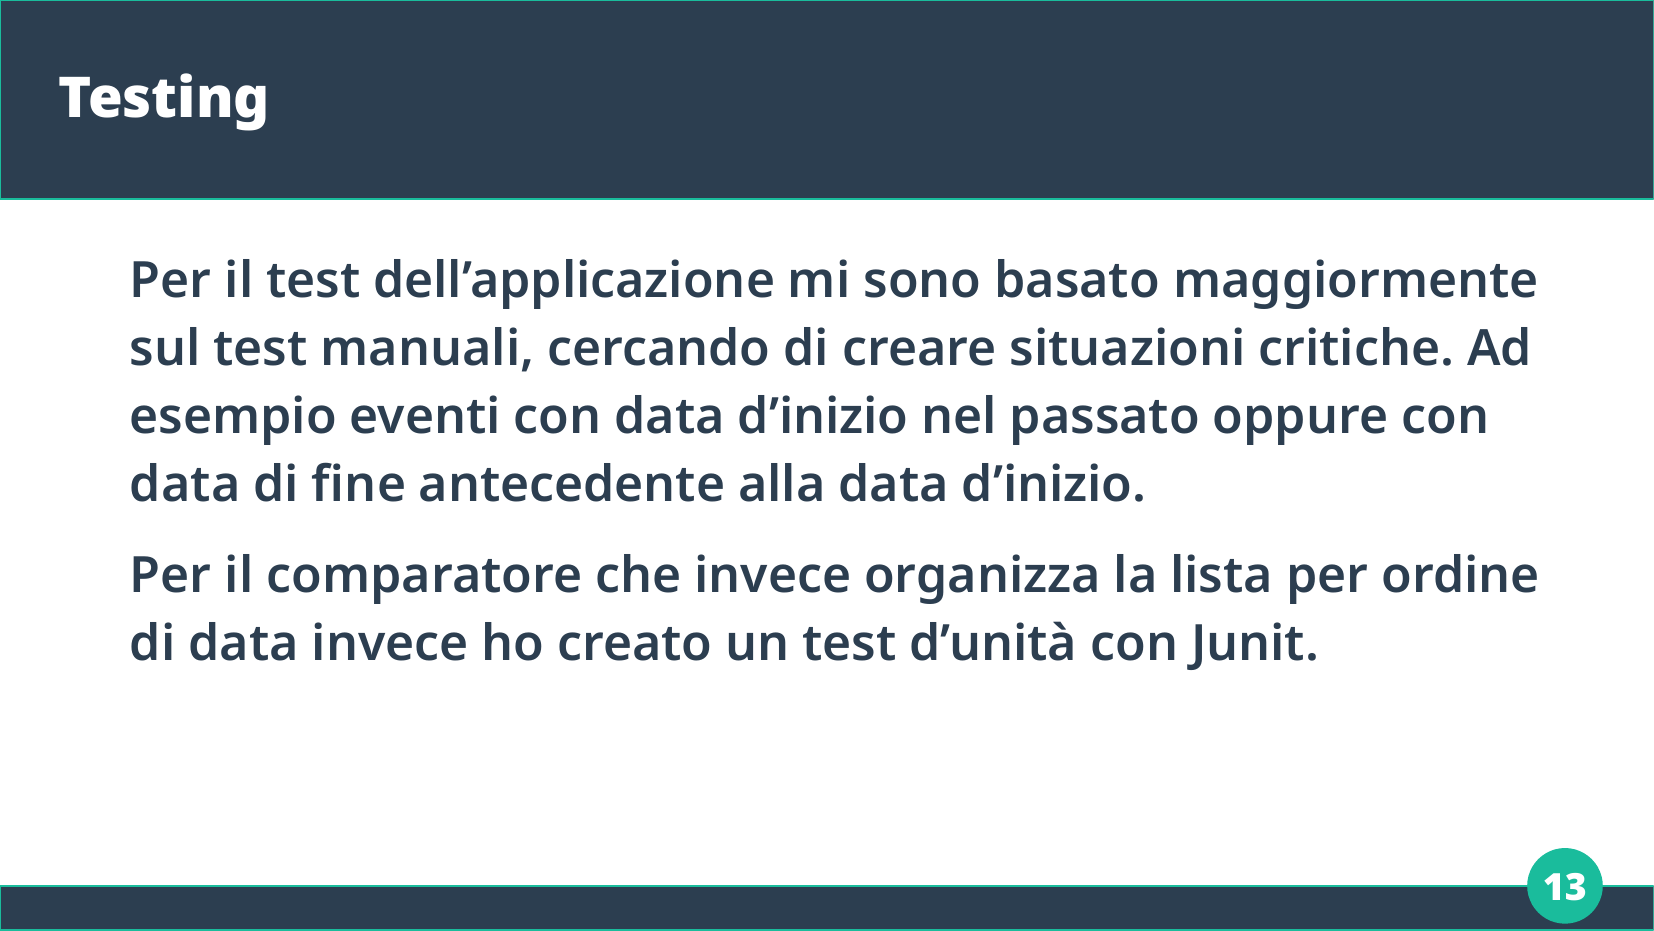

# Testing
Per il test dell’applicazione mi sono basato maggiormente sul test manuali, cercando di creare situazioni critiche. Ad esempio eventi con data d’inizio nel passato oppure con data di fine antecedente alla data d’inizio.
Per il comparatore che invece organizza la lista per ordine di data invece ho creato un test d’unità con Junit.
13